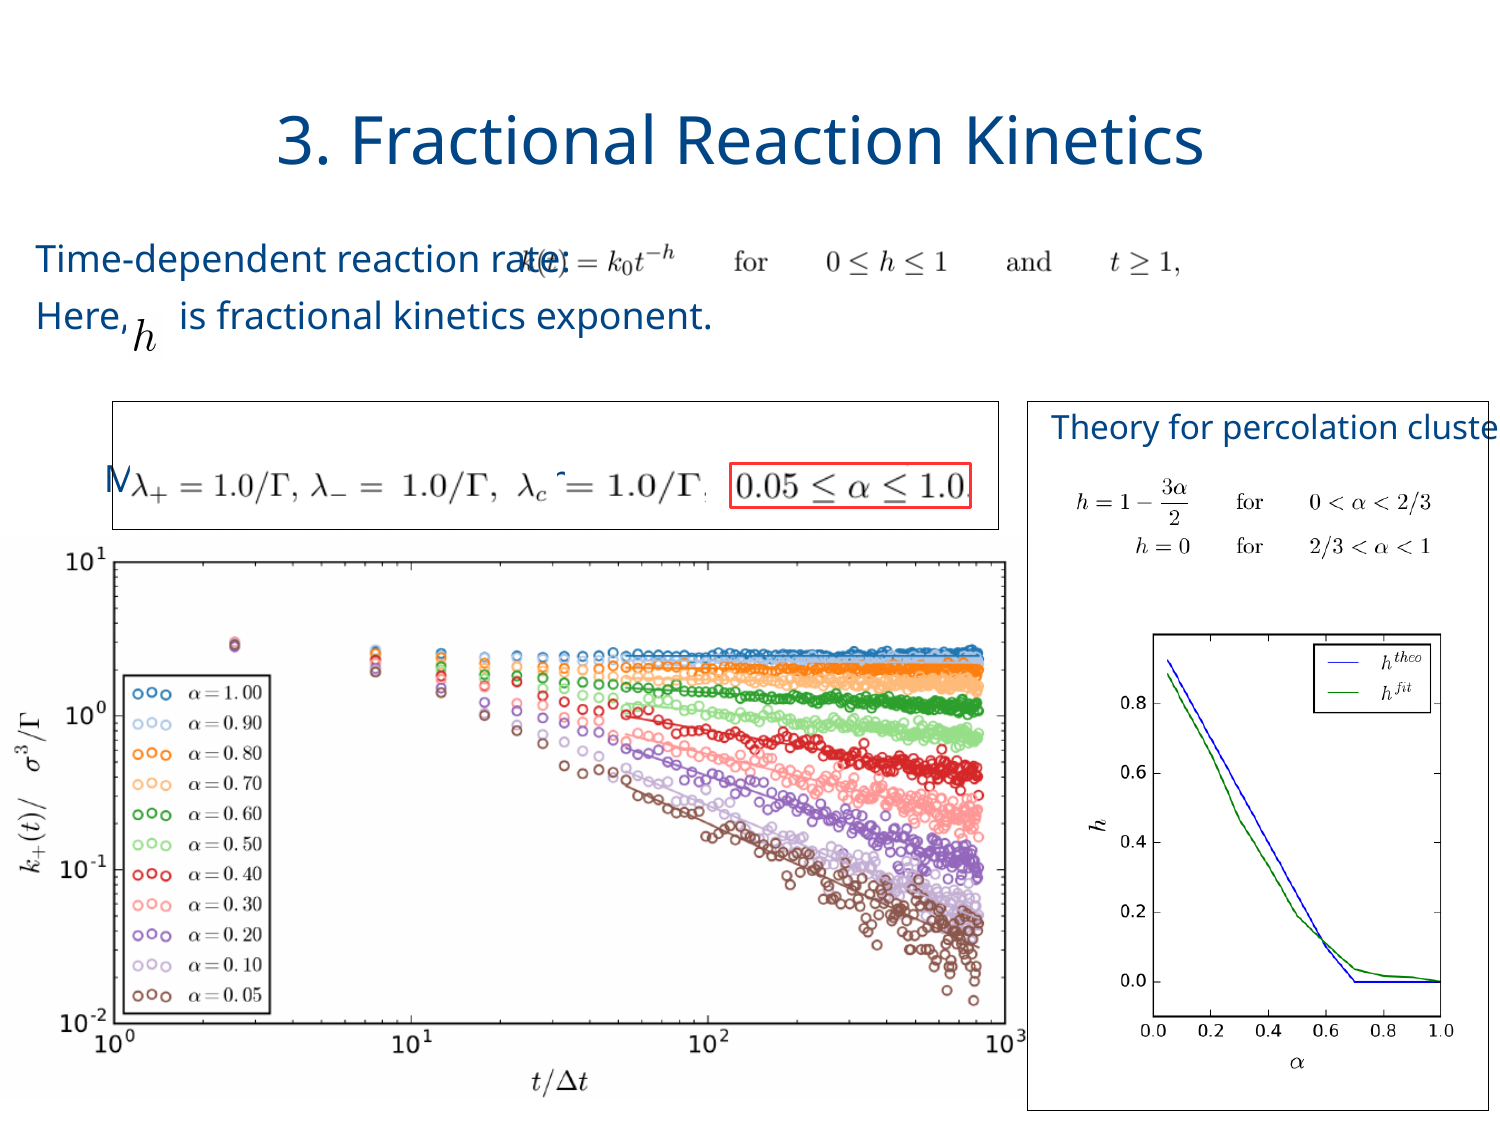

# 3. Fractional Reaction Kinetics
Time-dependent reaction rate:
Here, is fractional kinetics exponent.
 Michaelis-Menten with fBm:
Theory for percolation cluster